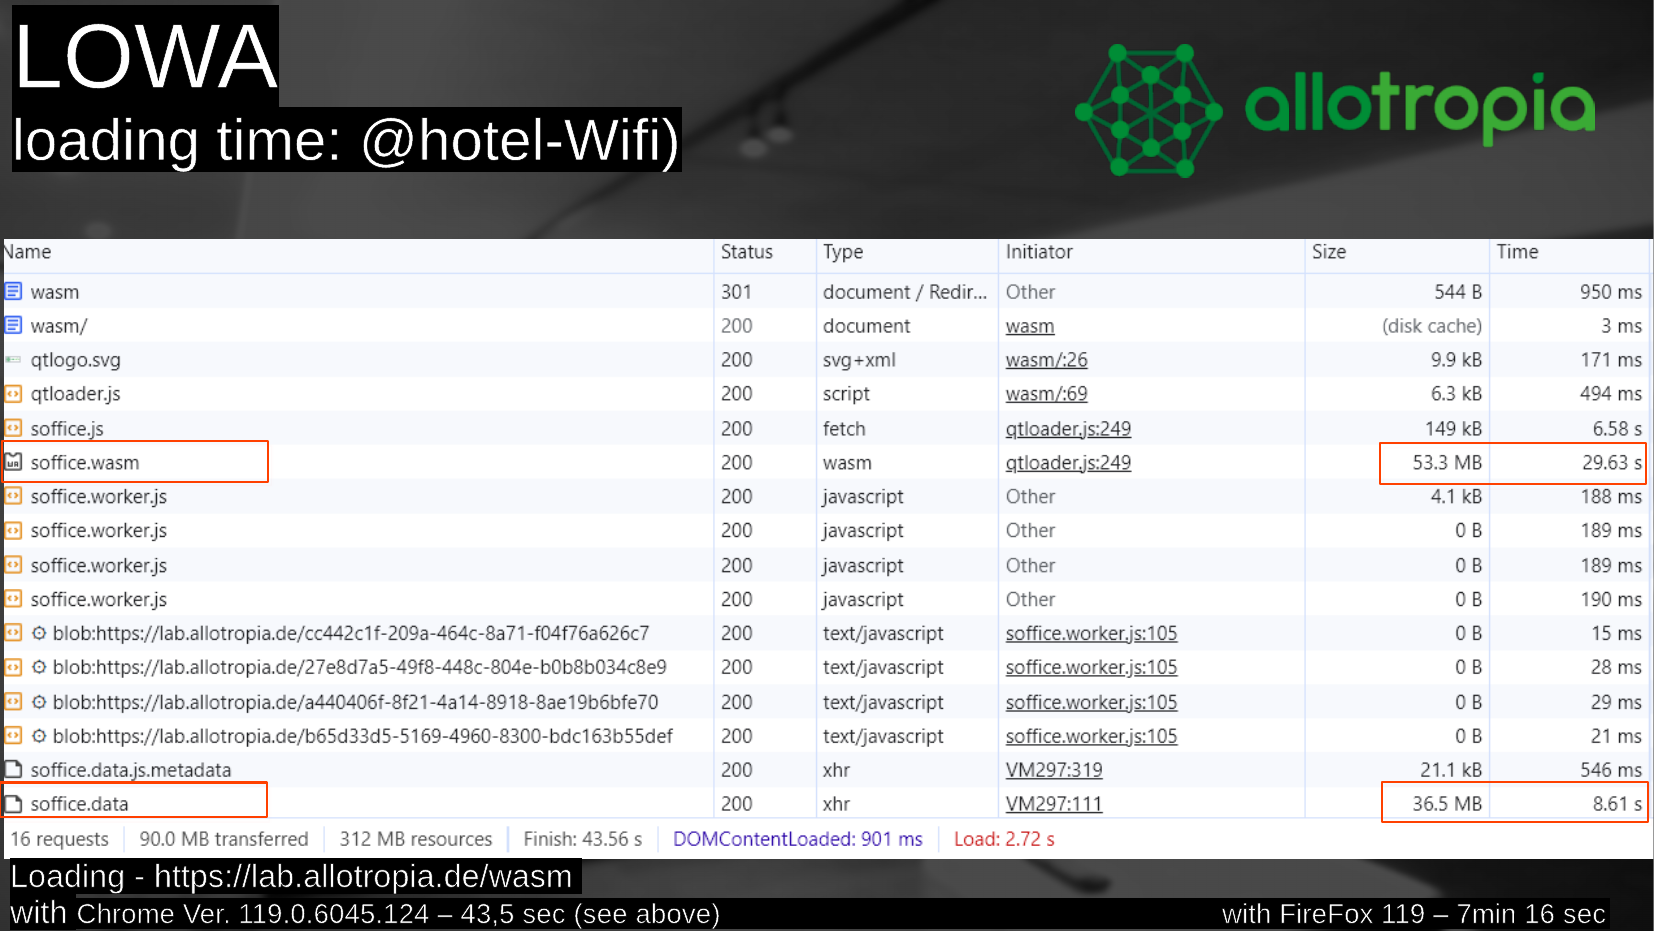

# LOWA loading time: @hotel-Wifi)
Loading - https://lab.allotropia.de/wasm
with Chrome Ver. 119.0.6045.124 – 43,5 sec (see above) with FireFox 119 – 7min 16 sec